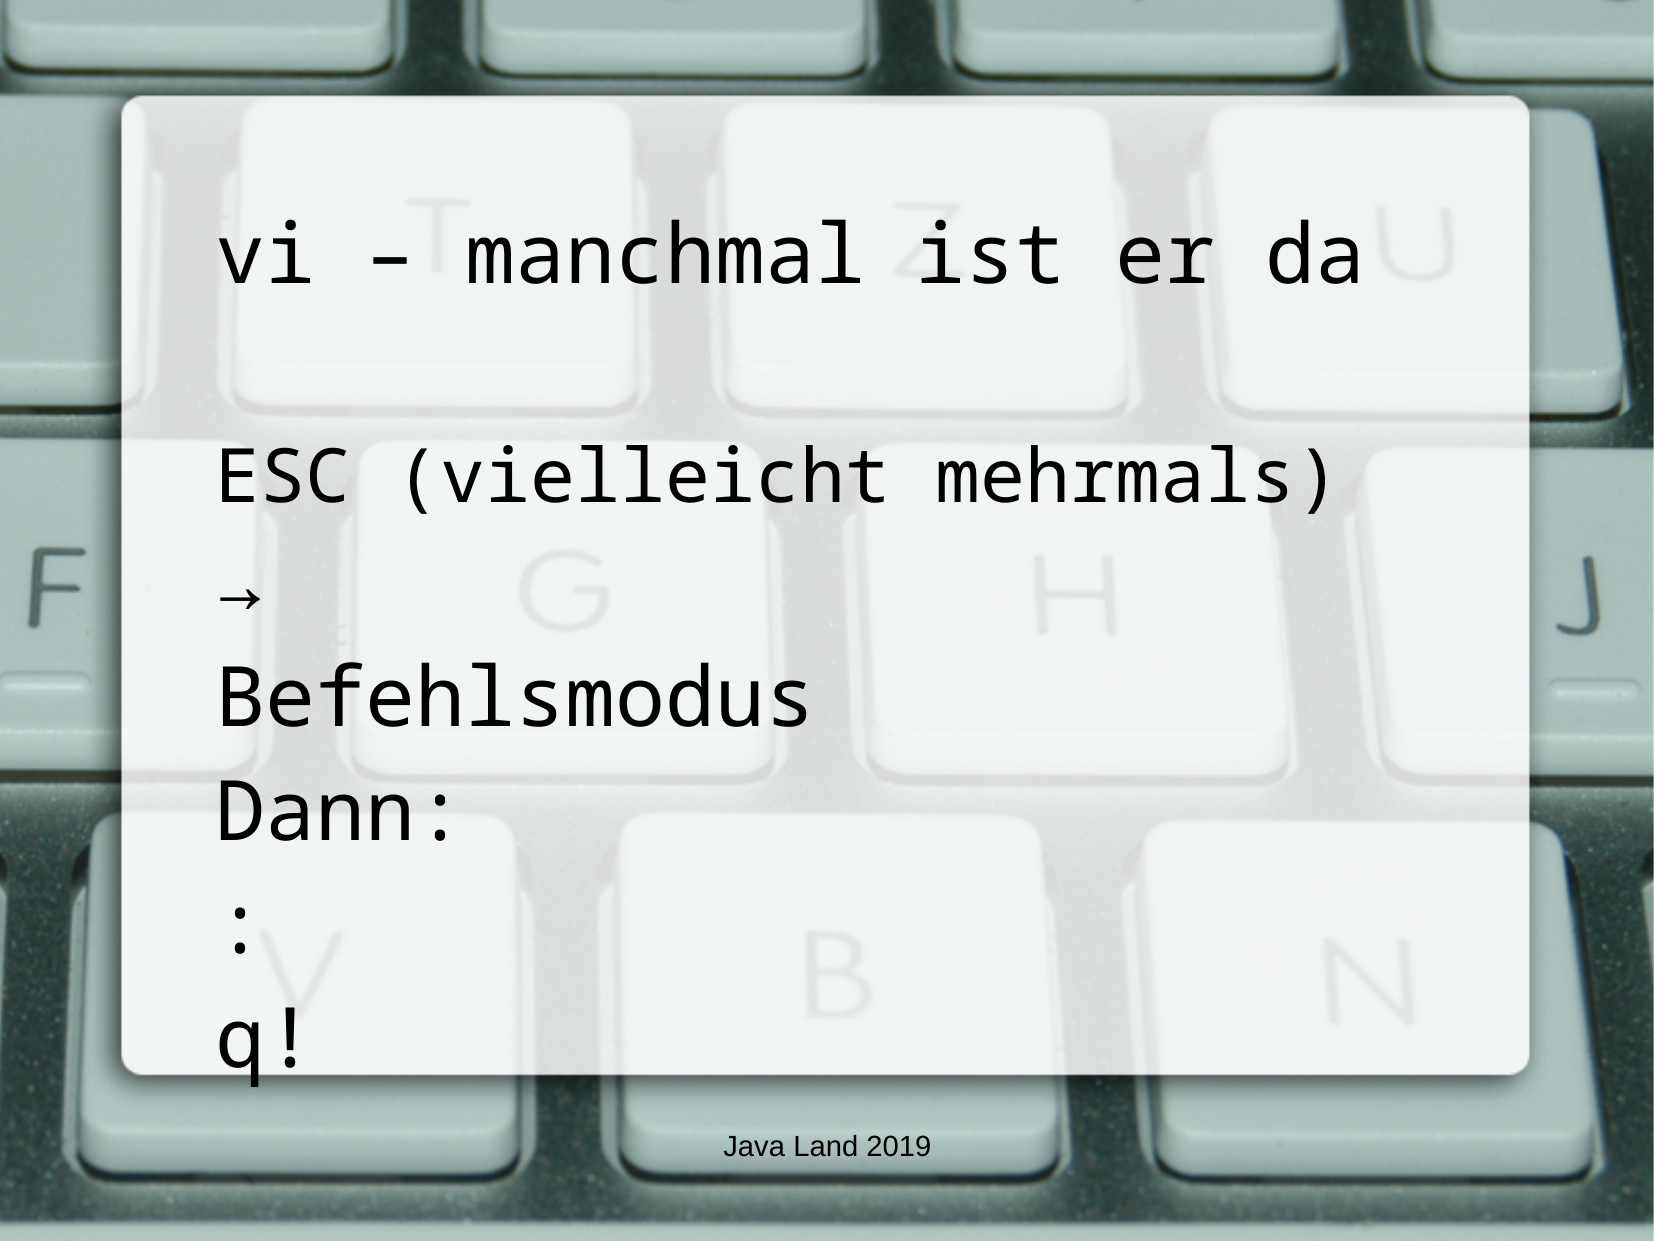

#
vi – manchmal ist er da
ESC (vielleicht mehrmals)
→
Befehlsmodus
Dann:
:
q!